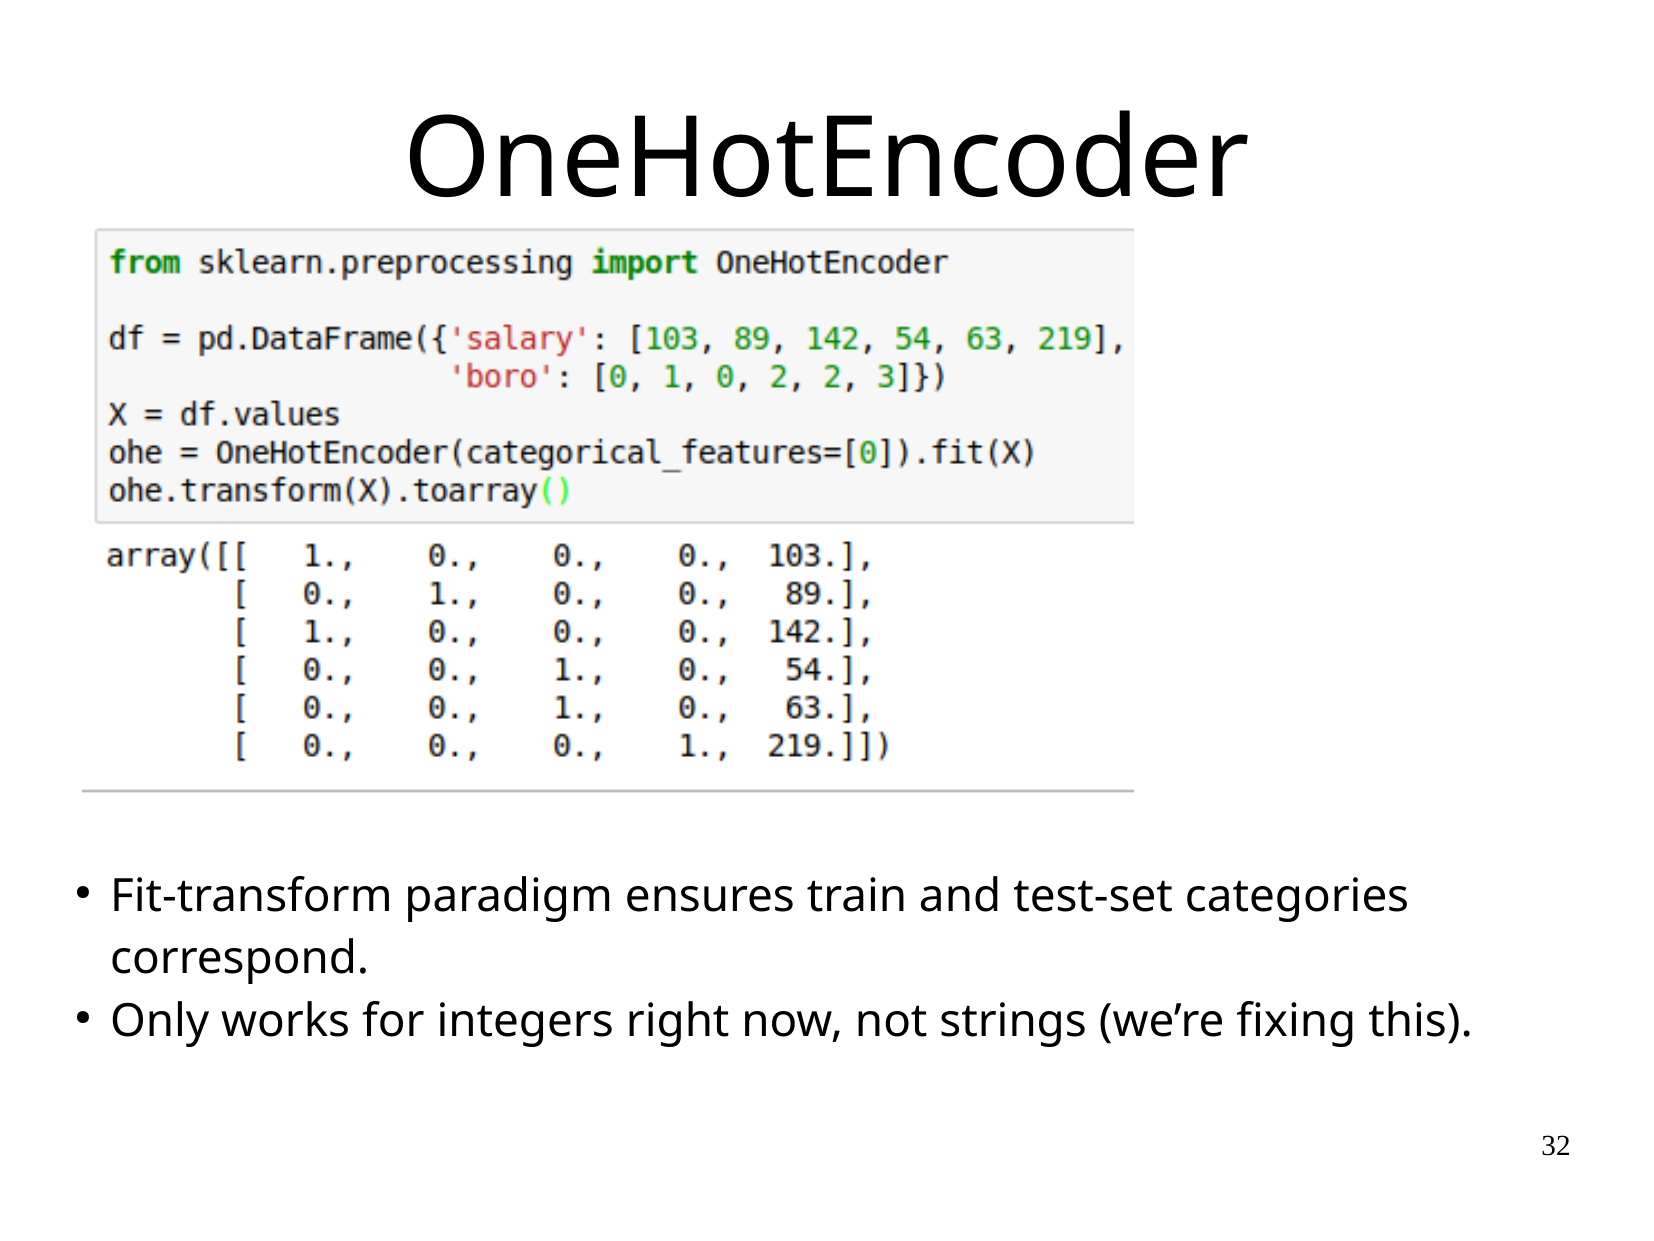

# OneHotEncoder
Fit-transform paradigm ensures train and test-set categories correspond.
Only works for integers right now, not strings (we’re fixing this).
32